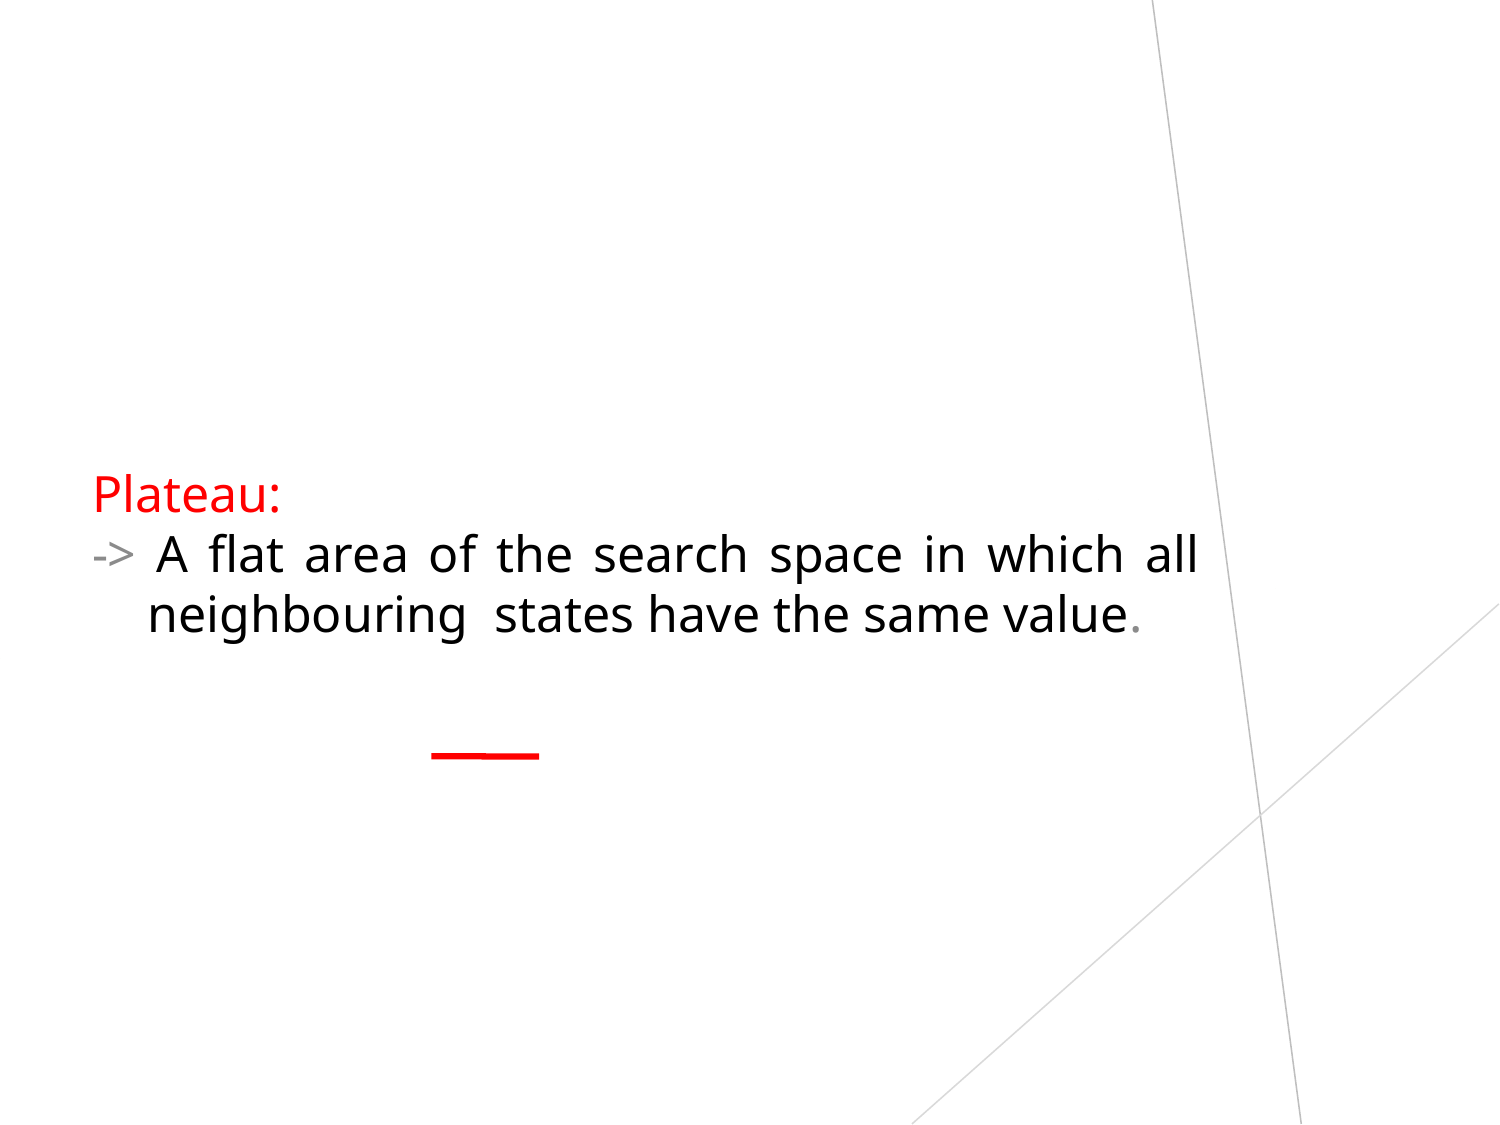

Plateau:
-> A flat area of the search space in which all neighbouring states have the same value.